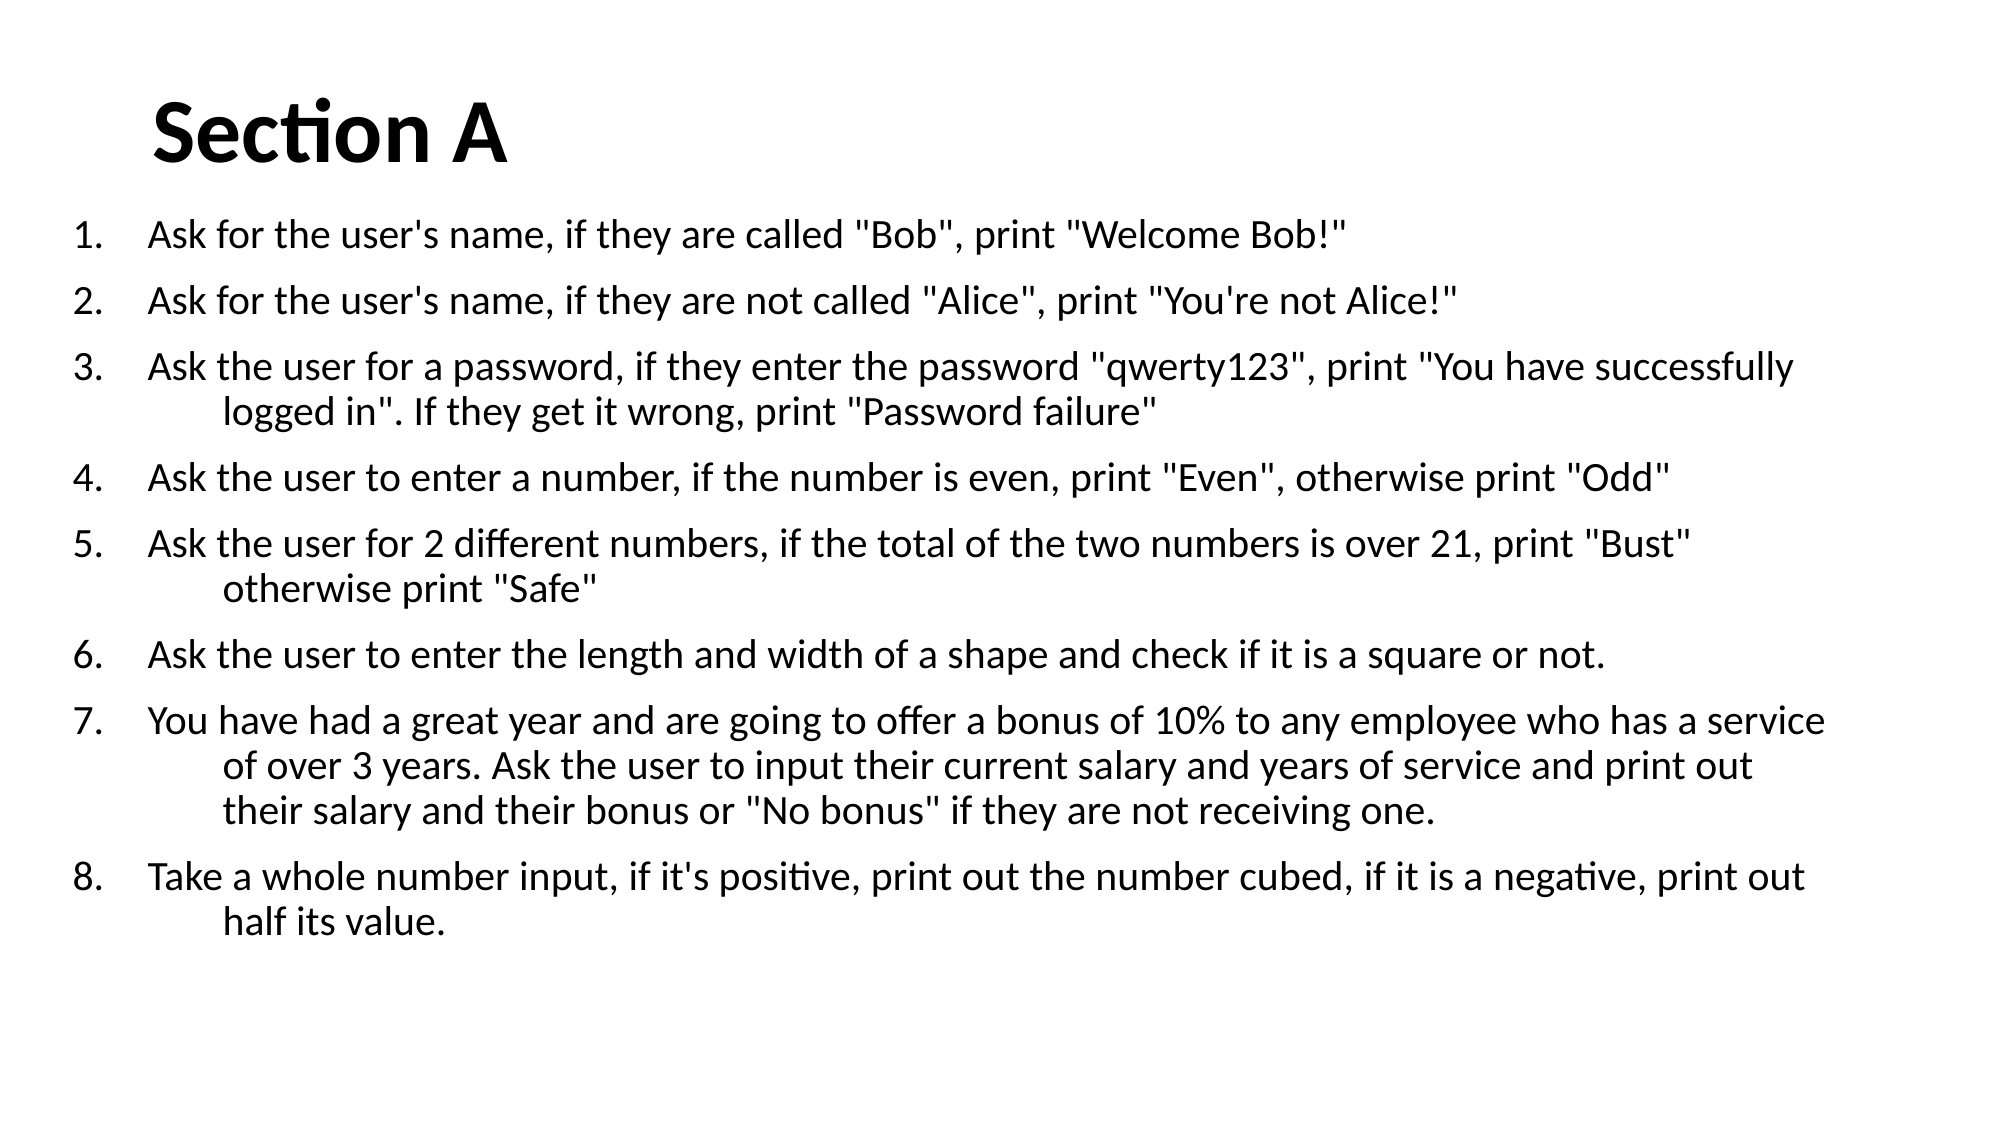

# Section A
Ask for the user's name, if they are called "Bob", print "Welcome Bob!"
Ask for the user's name, if they are not called "Alice", print "You're not Alice!"
Ask the user for a password, if they enter the password "qwerty123", print "You have successfully logged in". If they get it wrong, print "Password failure"
Ask the user to enter a number, if the number is even, print "Even", otherwise print "Odd"
Ask the user for 2 different numbers, if the total of the two numbers is over 21, print "Bust" otherwise print "Safe"
Ask the user to enter the length and width of a shape and check if it is a square or not.
You have had a great year and are going to offer a bonus of 10% to any employee who has a service of over 3 years. Ask the user to input their current salary and years of service and print out their salary and their bonus or "No bonus" if they are not receiving one.
Take a whole number input, if it's positive, print out the number cubed, if it is a negative, print out half its value.